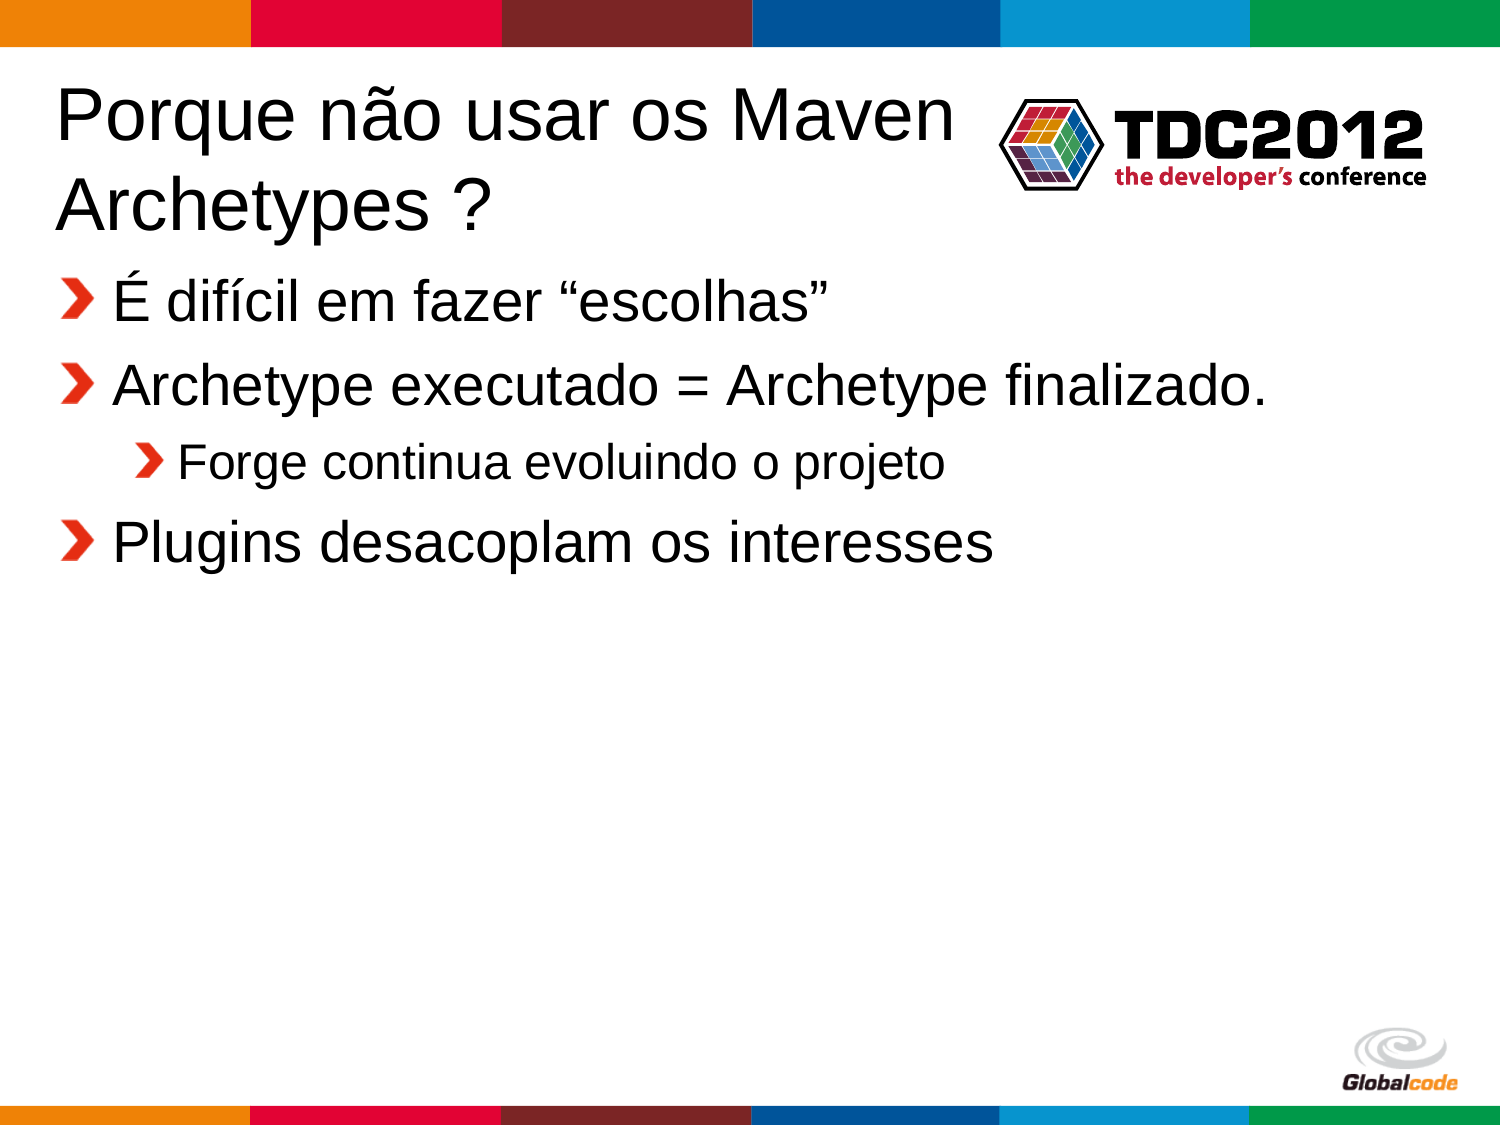

# Porque não usar os Maven Archetypes ?
É difícil em fazer “escolhas”
Archetype executado = Archetype finalizado.
Forge continua evoluindo o projeto
Plugins desacoplam os interesses